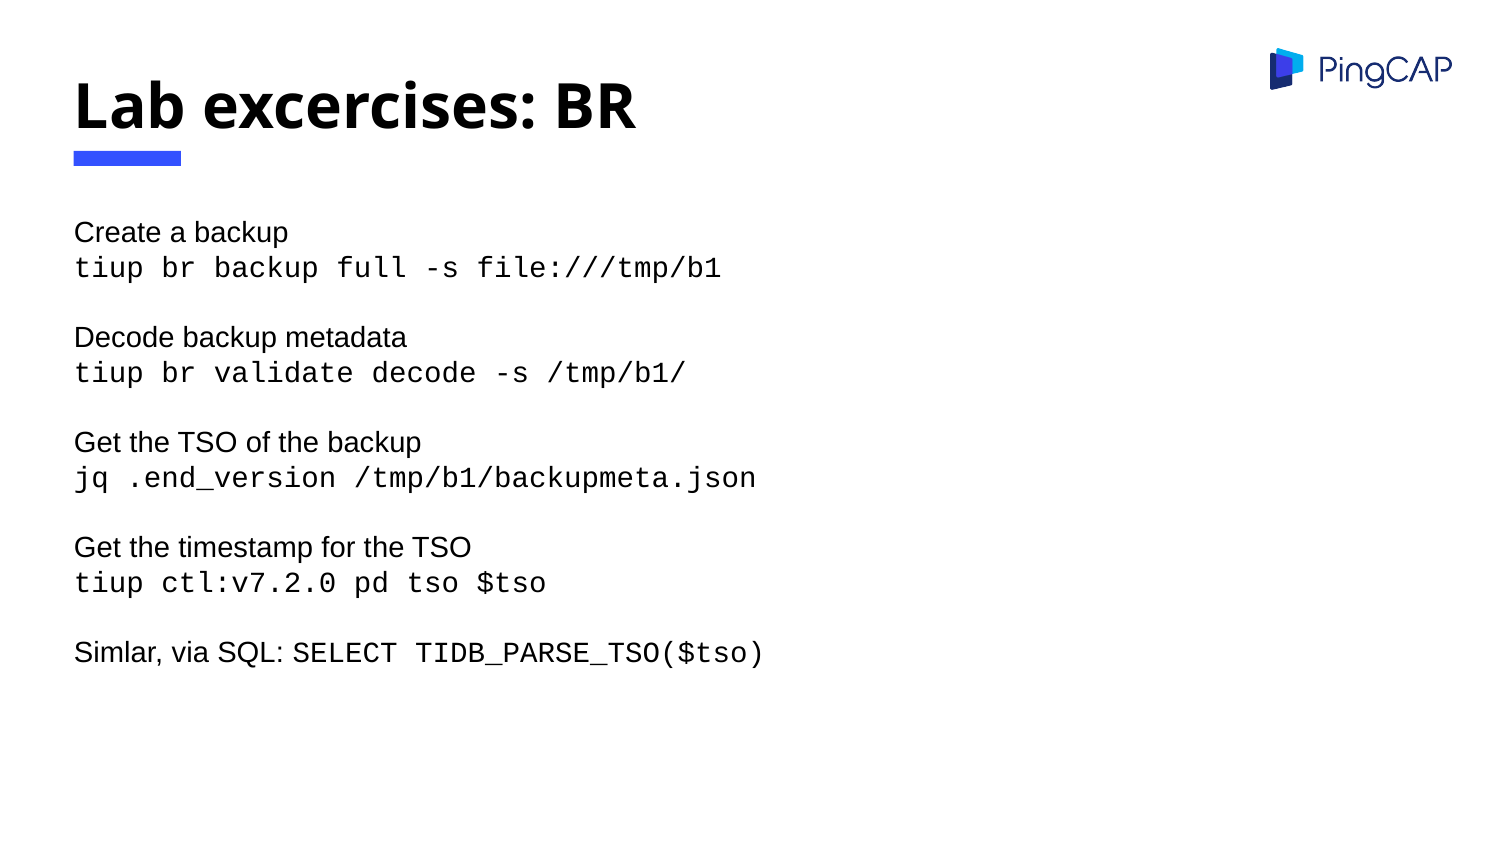

Lab excercises: BR
Create a backup
tiup br backup full -s file:///tmp/b1
Decode backup metadata
tiup br validate decode -s /tmp/b1/
Get the TSO of the backup
jq .end_version /tmp/b1/backupmeta.json
Get the timestamp for the TSO
tiup ctl:v7.2.0 pd tso $tso
Simlar, via SQL: SELECT TIDB_PARSE_TSO($tso)